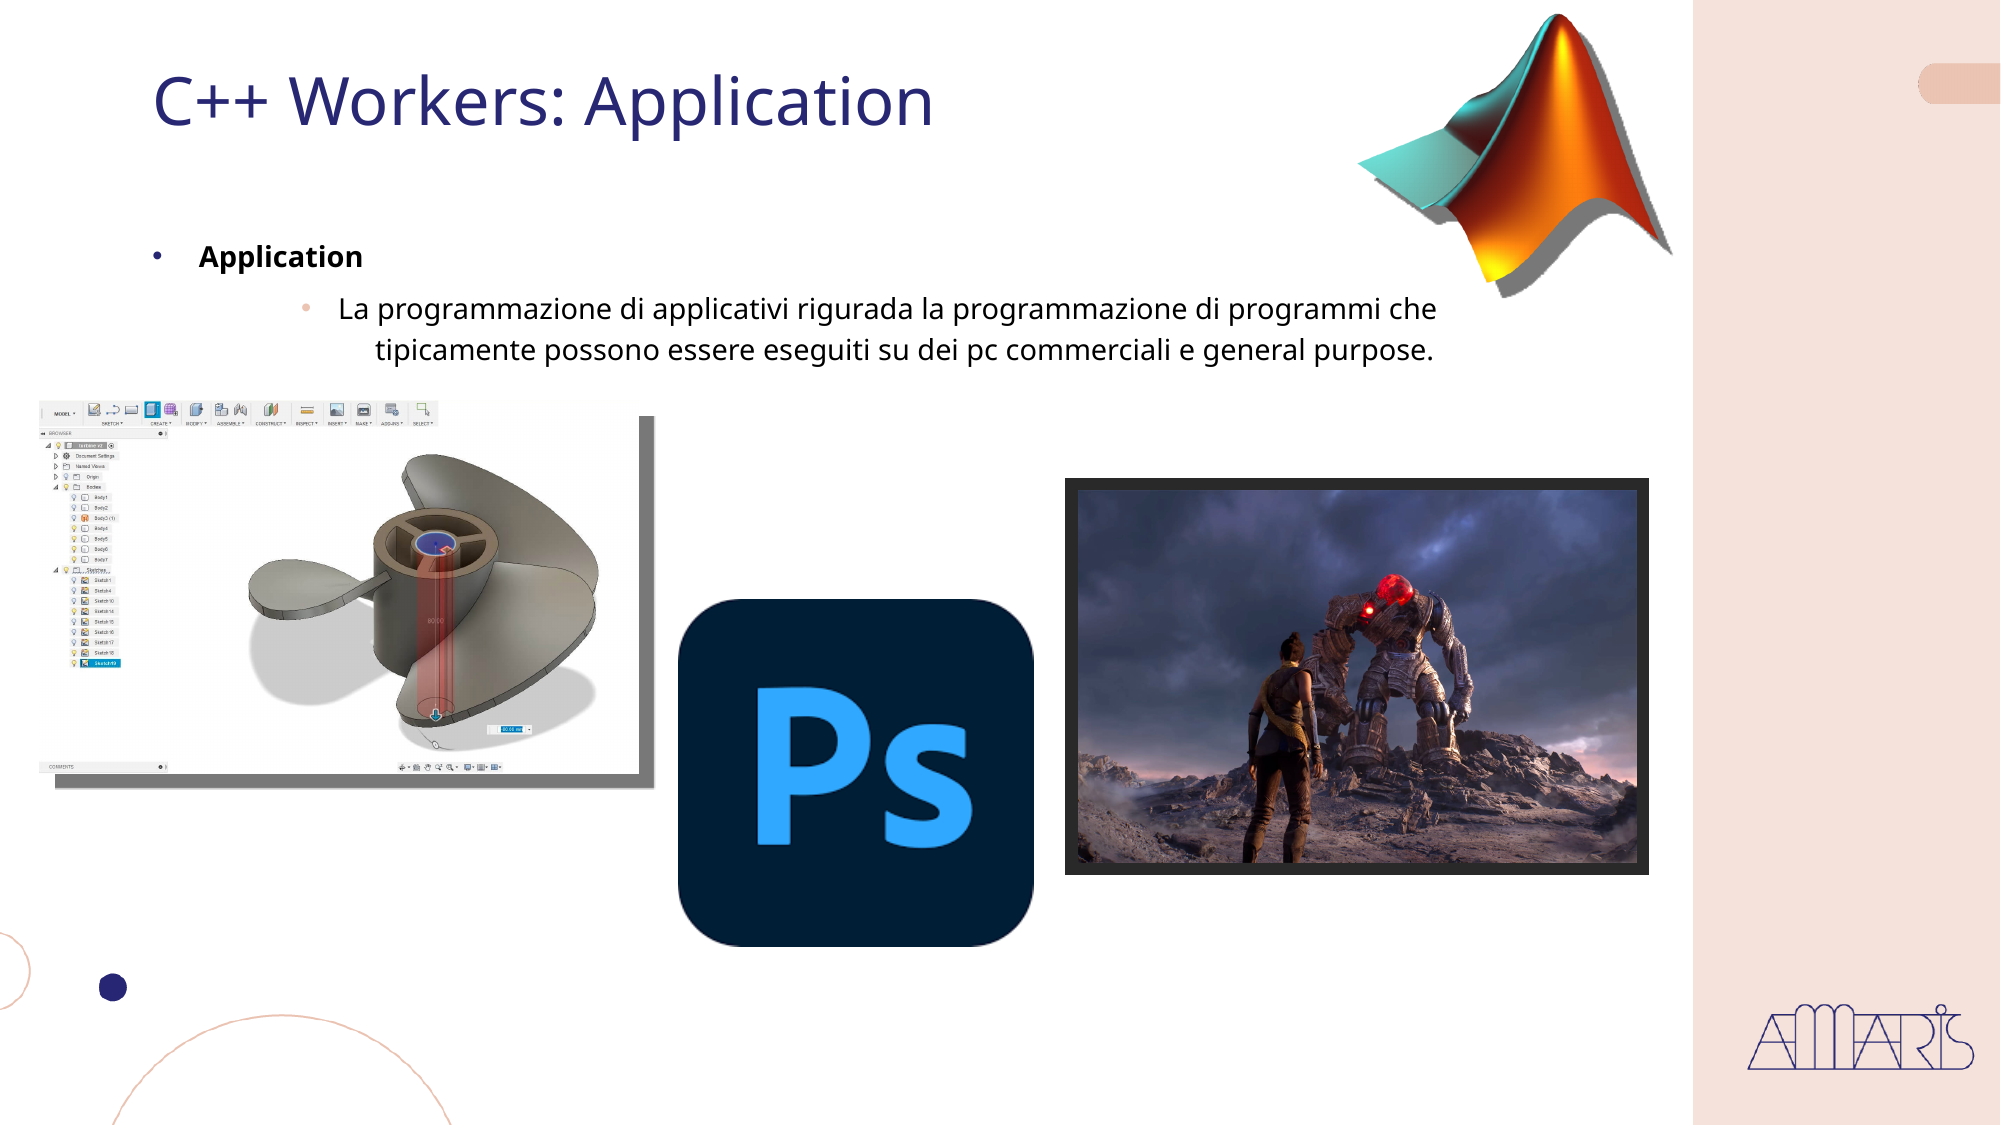

# C++ Workers: Application
Application
La programmazione di applicativi rigurada la programmazione di programmi che tipicamente possono essere eseguiti su dei pc commerciali e general purpose.